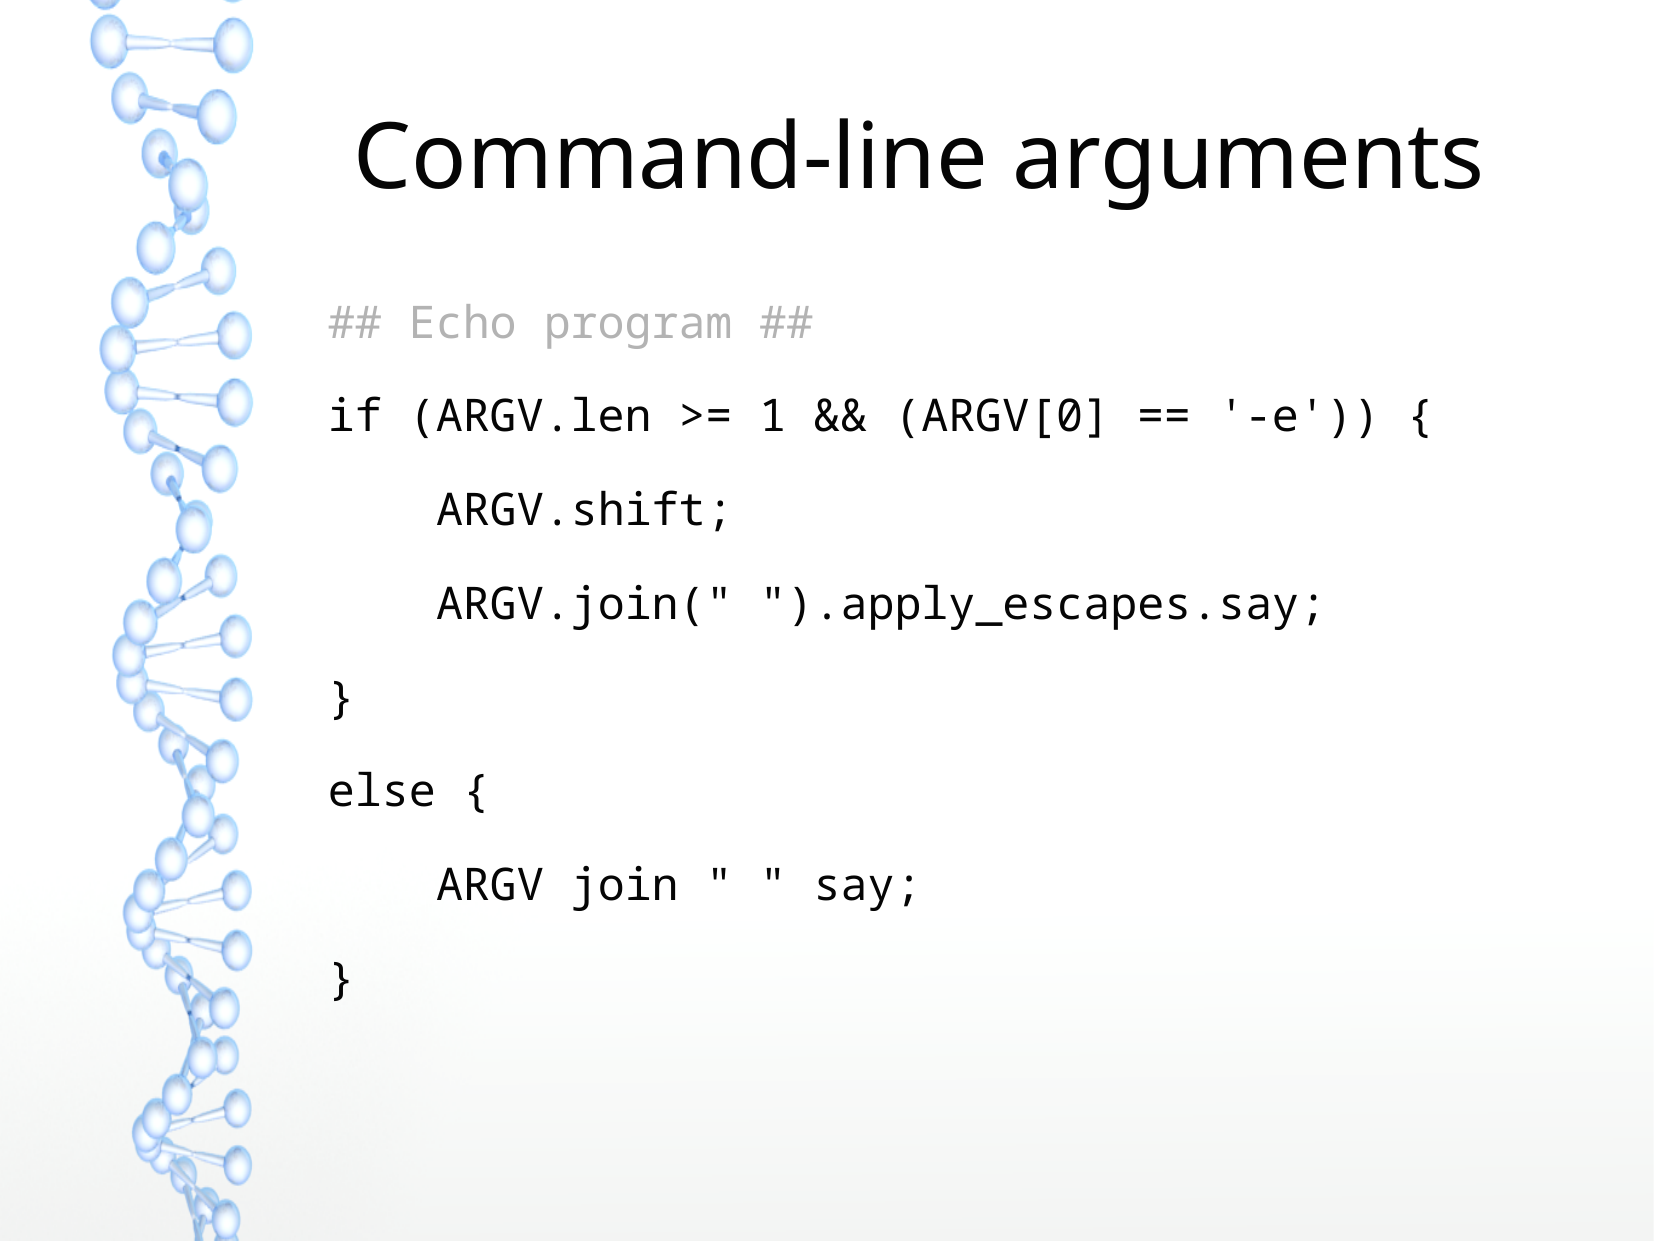

# Command-line arguments
## Echo program ##
if (ARGV.len >= 1 && (ARGV[0] == '-e')) {
 ARGV.shift;
 ARGV.join(" ").apply_escapes.say;
}
else {
 ARGV join " " say;
}